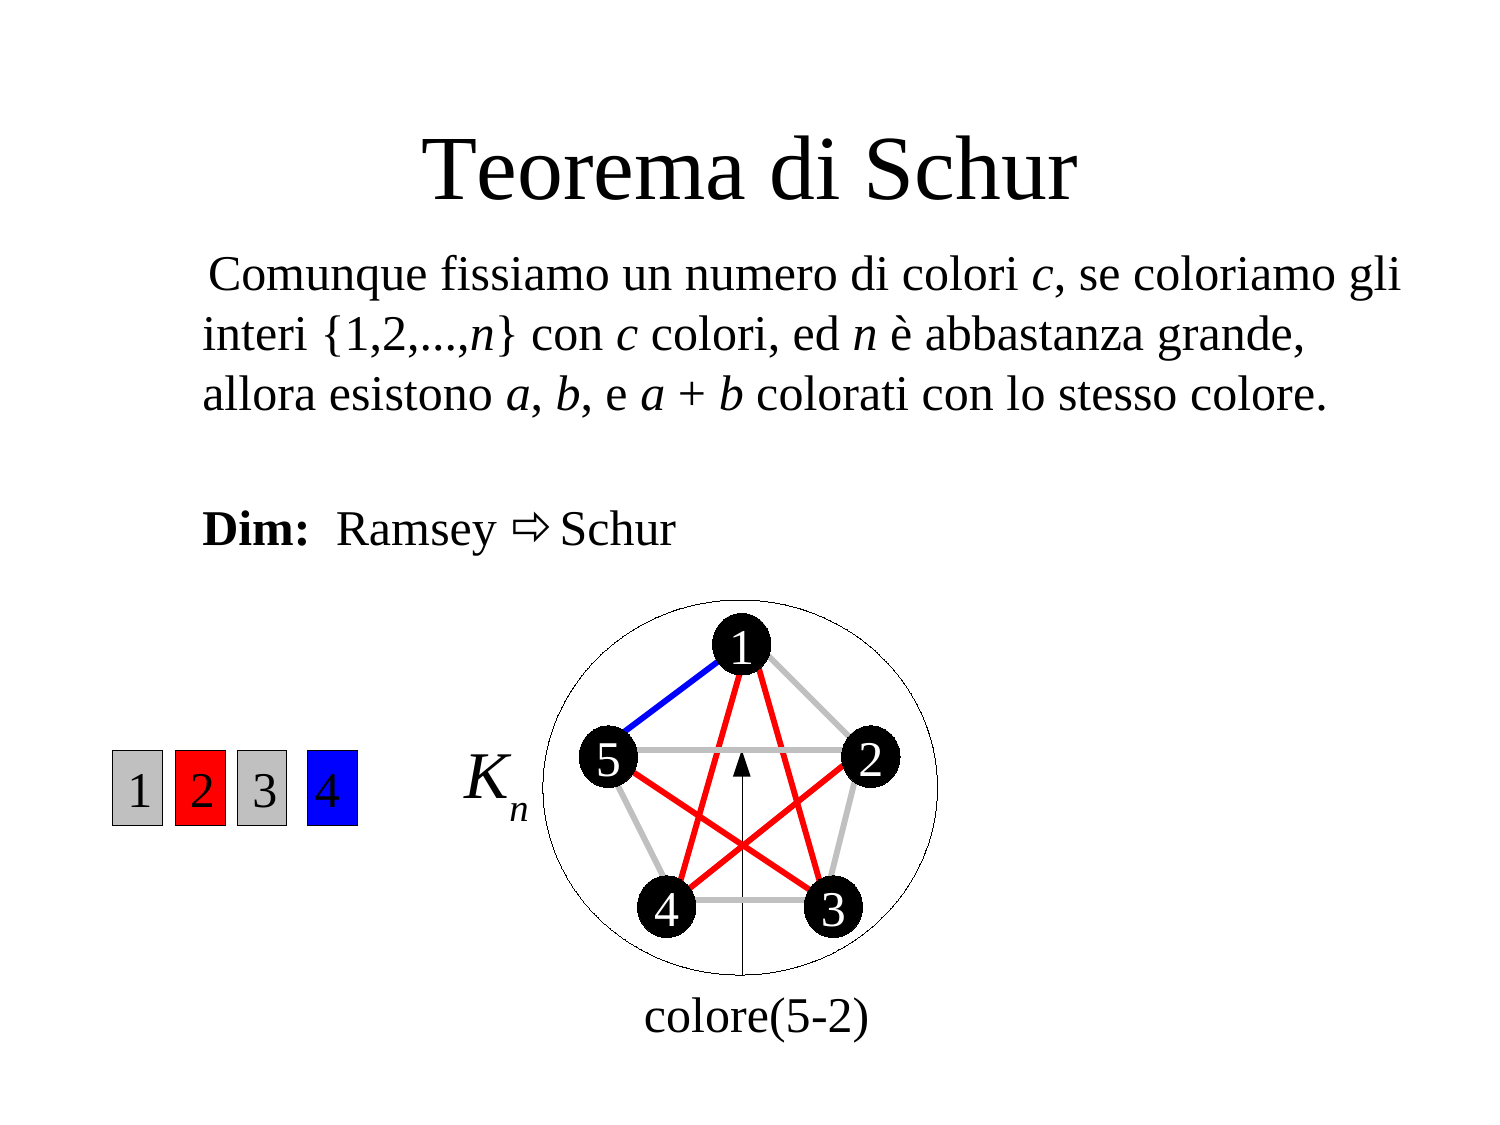

# Teorema di Schur
Comunque fissiamo un numero di colori c, se coloriamo gli interi {1,2,...,n} con c colori, ed n è abbastanza grande, allora esistono a, b, e a + b colorati con lo stesso colore.
Dim: Ramsey Schur
k-j
Kn
1
5
2
4
3
1 2 3 4
colore(5-2)